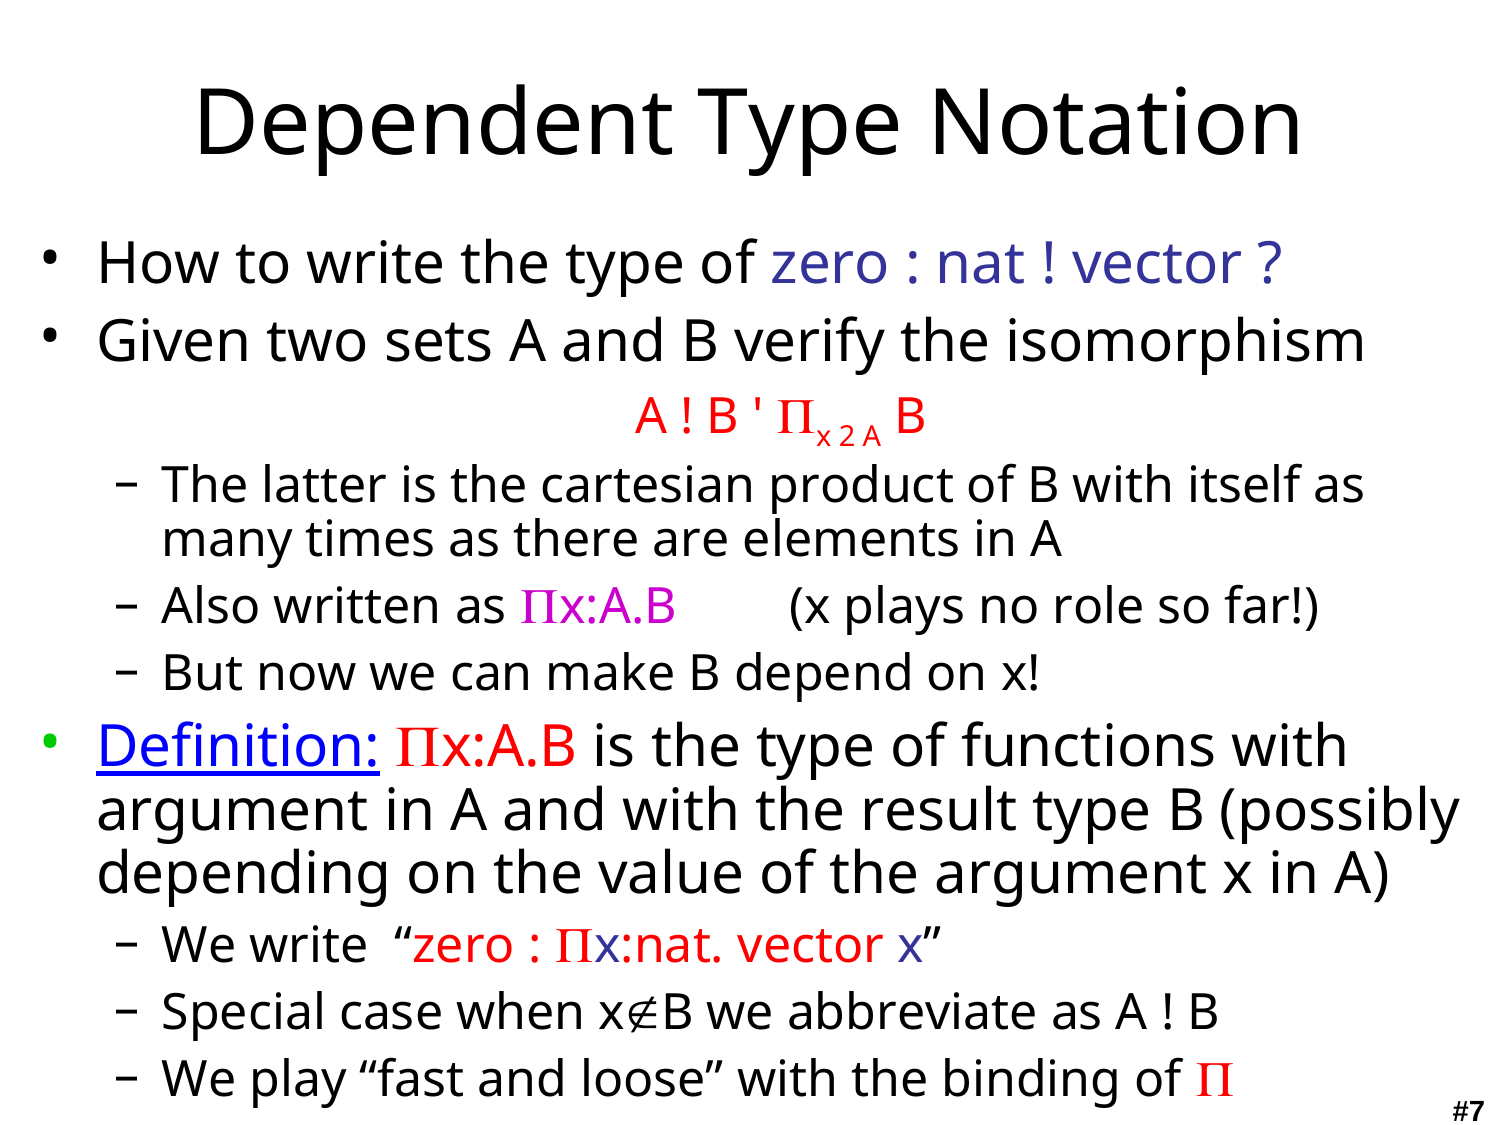

# Dependent Type Notation
How to write the type of zero : nat ! vector ?
Given two sets A and B verify the isomorphism
A ! B ' x 2 A B
The latter is the cartesian product of B with itself as many times as there are elements in A
Also written as x:A.B 	(x plays no role so far!)
But now we can make B depend on x!
Definition: x:A.B is the type of functions with argument in A and with the result type B (possibly depending on the value of the argument x in A)
We write “zero : x:nat. vector x”
Special case when xB we abbreviate as A ! B
We play “fast and loose” with the binding of 
7